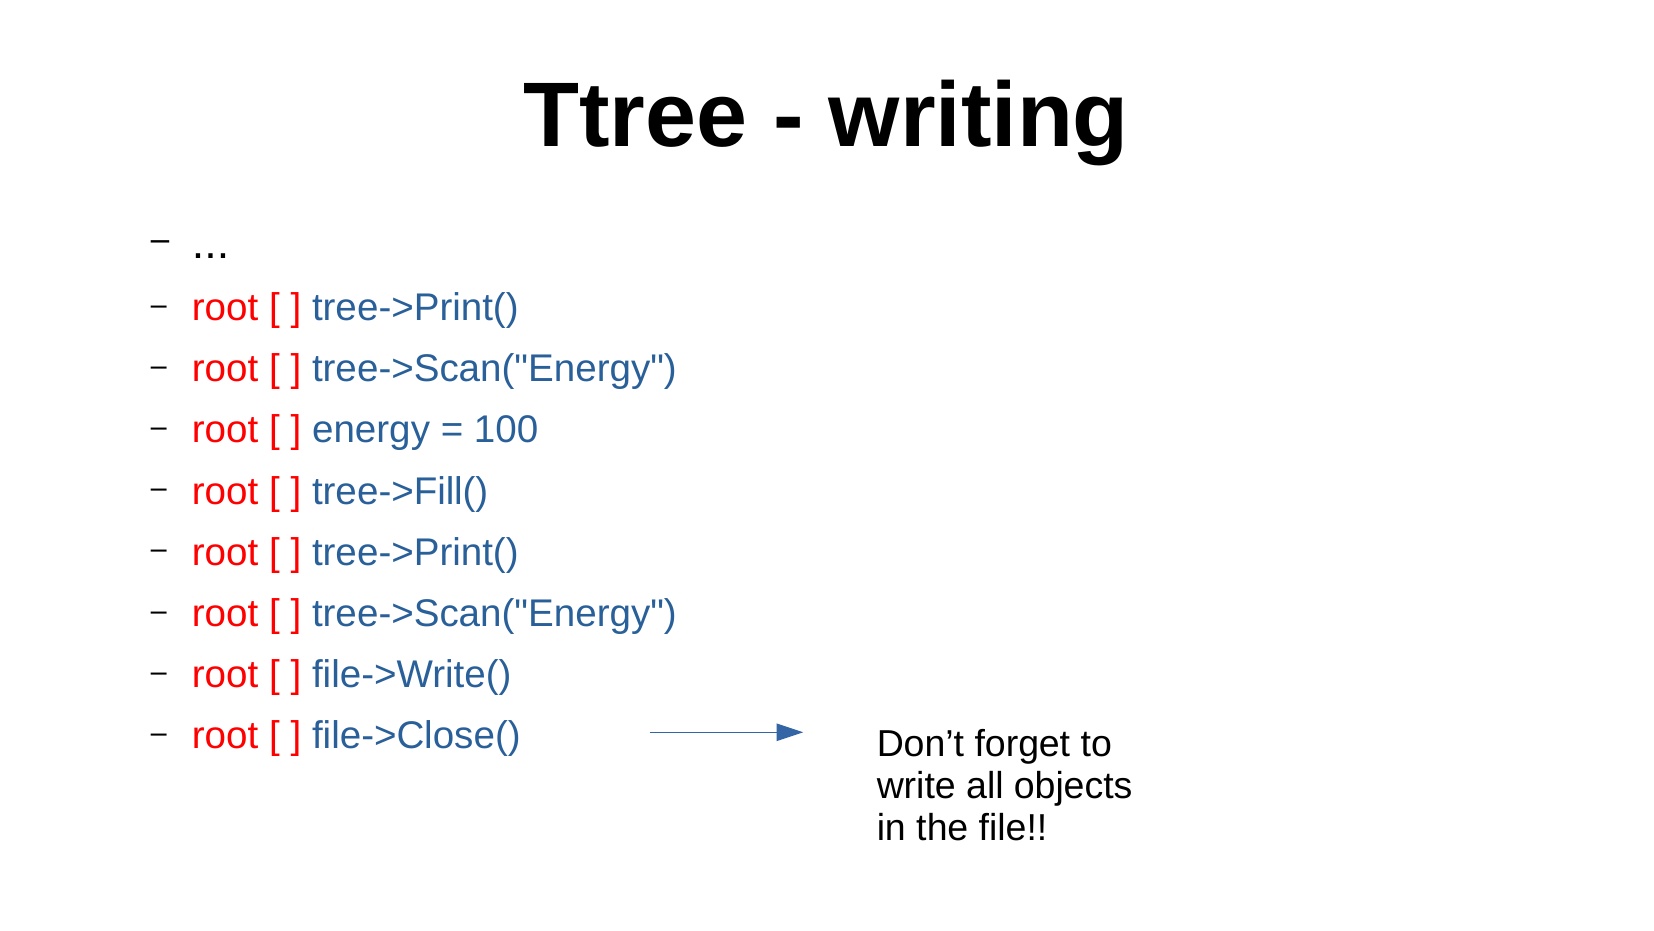

# Ttree - writing
...
root [ ] tree->Print()
root [ ] tree->Scan("Energy")
root [ ] energy = 100
root [ ] tree->Fill()
root [ ] tree->Print()
root [ ] tree->Scan("Energy")
root [ ] file->Write()
root [ ] file->Close()
Don’t forget to write all objects in the file!!